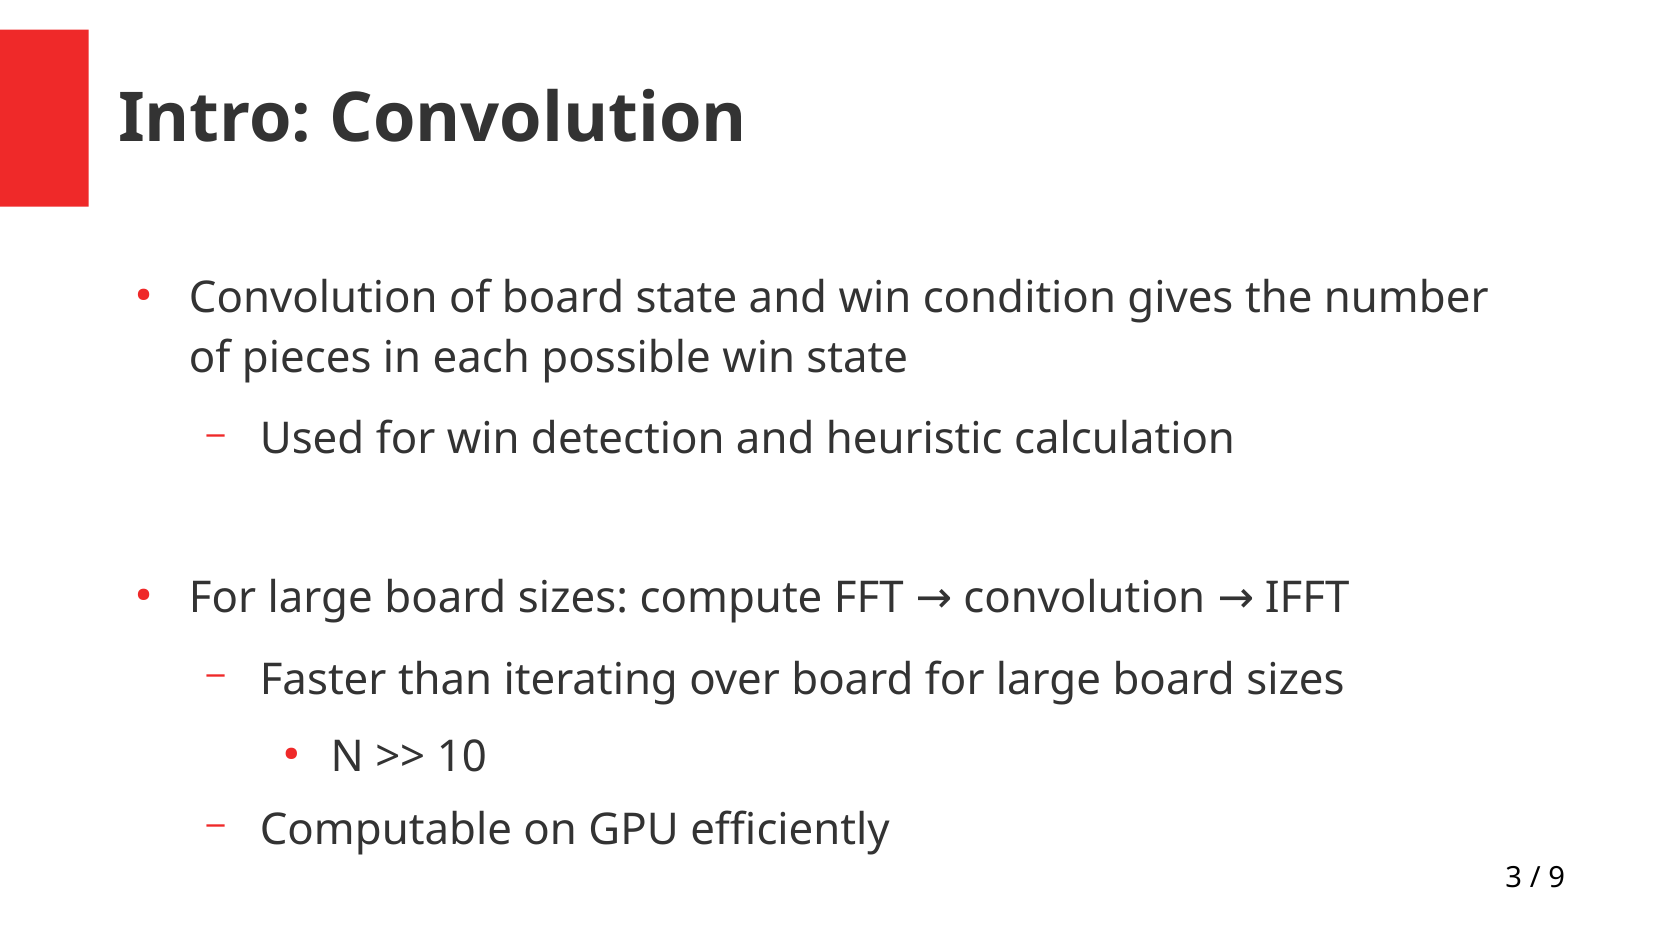

# Intro: Convolution
Convolution of board state and win condition gives the number of pieces in each possible win state
Used for win detection and heuristic calculation
For large board sizes: compute FFT → convolution → IFFT
Faster than iterating over board for large board sizes
N >> 10
Computable on GPU efficiently
3